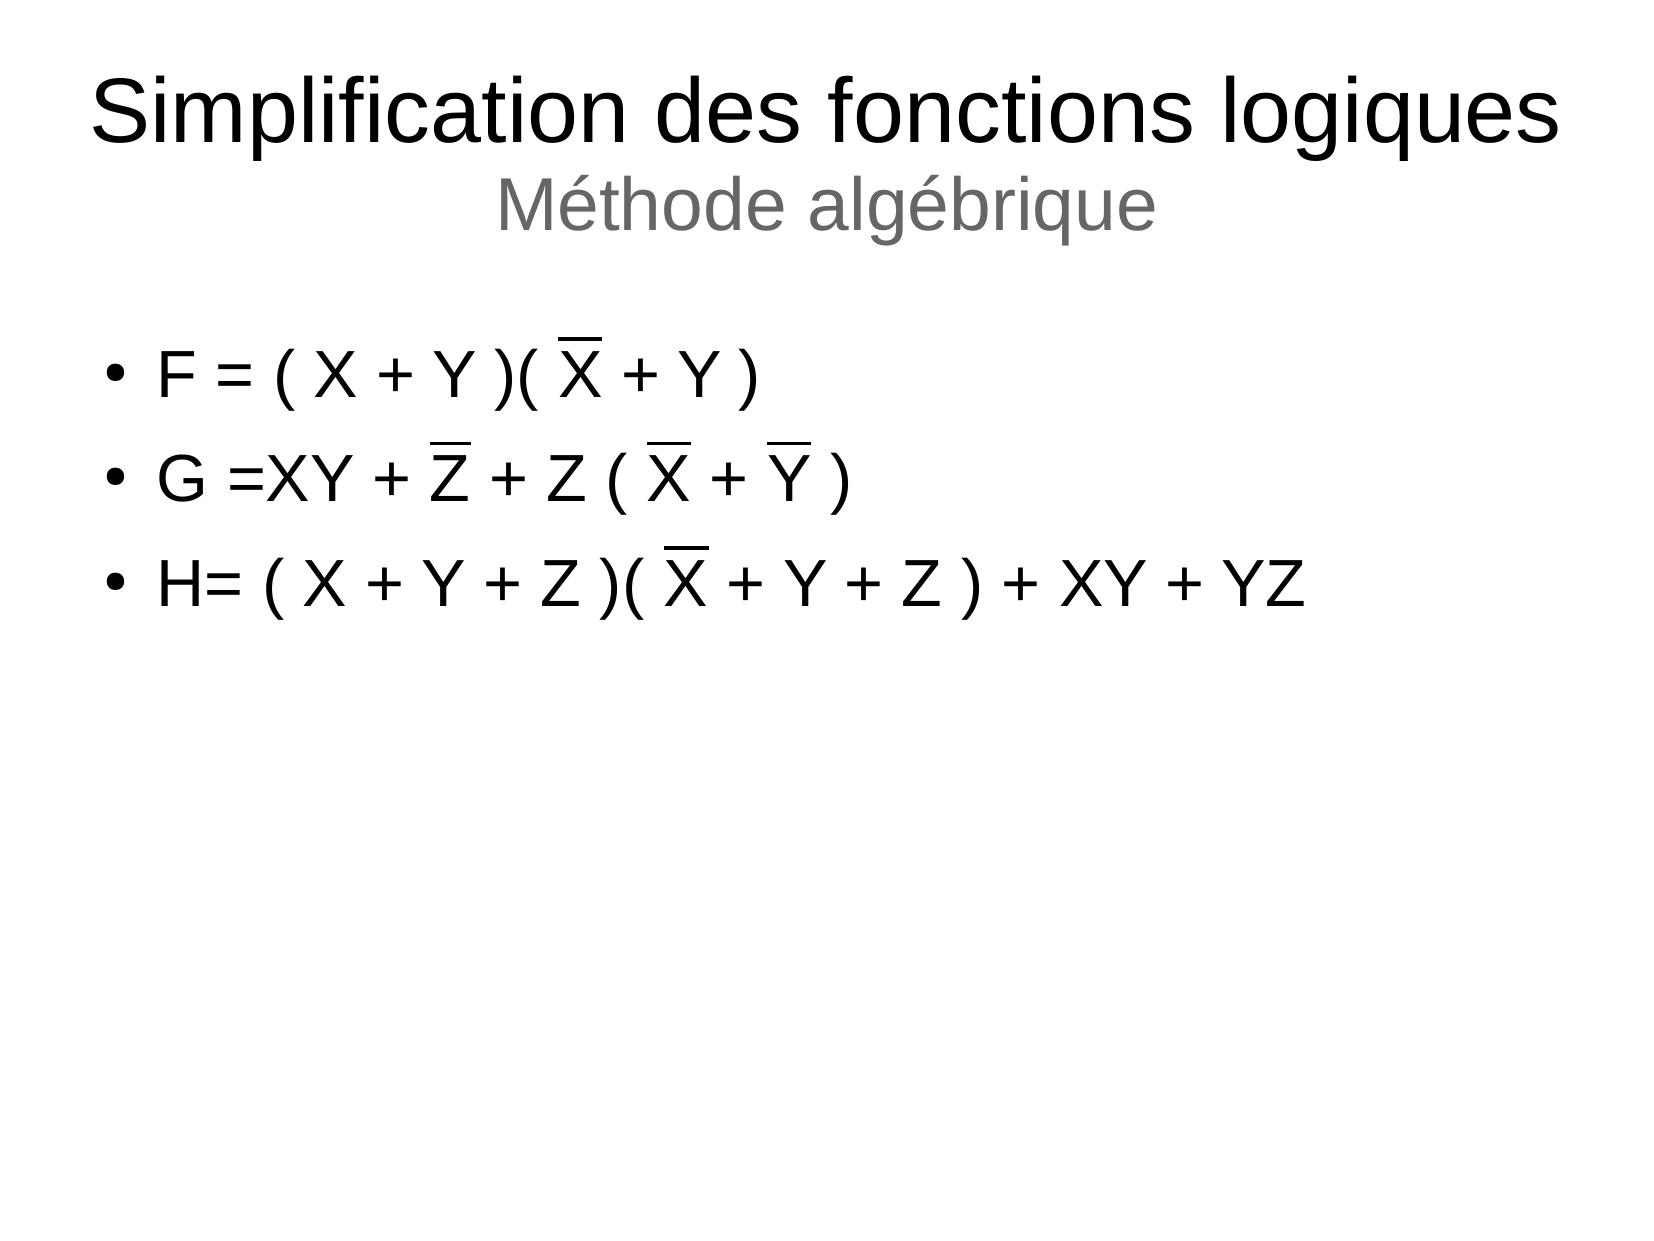

# Simplification des fonctions logiques Méthode algébrique
F = ( X + Y )( X + Y )
G =XY + Z + Z ( X + Y )
H= ( X + Y + Z )( X + Y + Z ) + XY + YZ